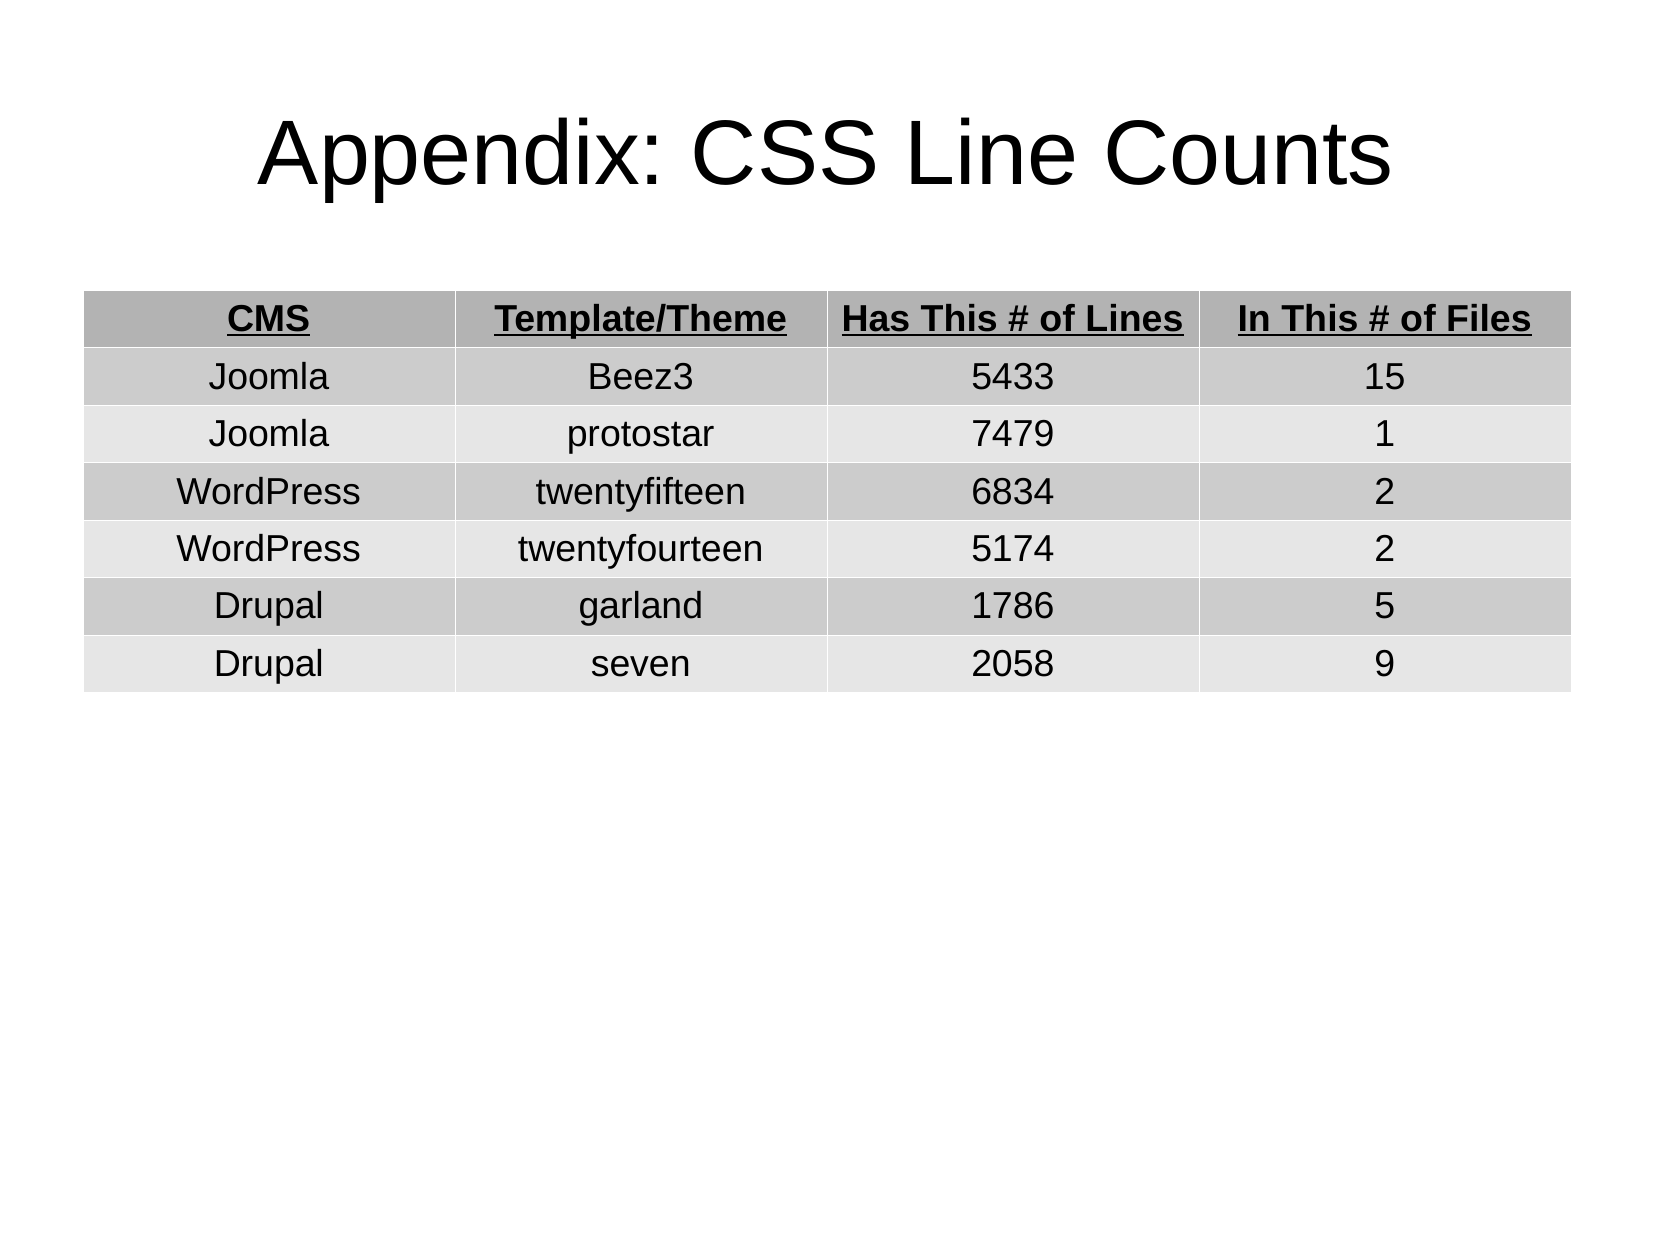

# Appendix: CSS Line Counts
| CMS | Template/Theme | Has This # of Lines | In This # of Files |
| --- | --- | --- | --- |
| Joomla | Beez3 | 5433 | 15 |
| Joomla | protostar | 7479 | 1 |
| WordPress | twentyfifteen | 6834 | 2 |
| WordPress | twentyfourteen | 5174 | 2 |
| Drupal | garland | 1786 | 5 |
| Drupal | seven | 2058 | 9 |